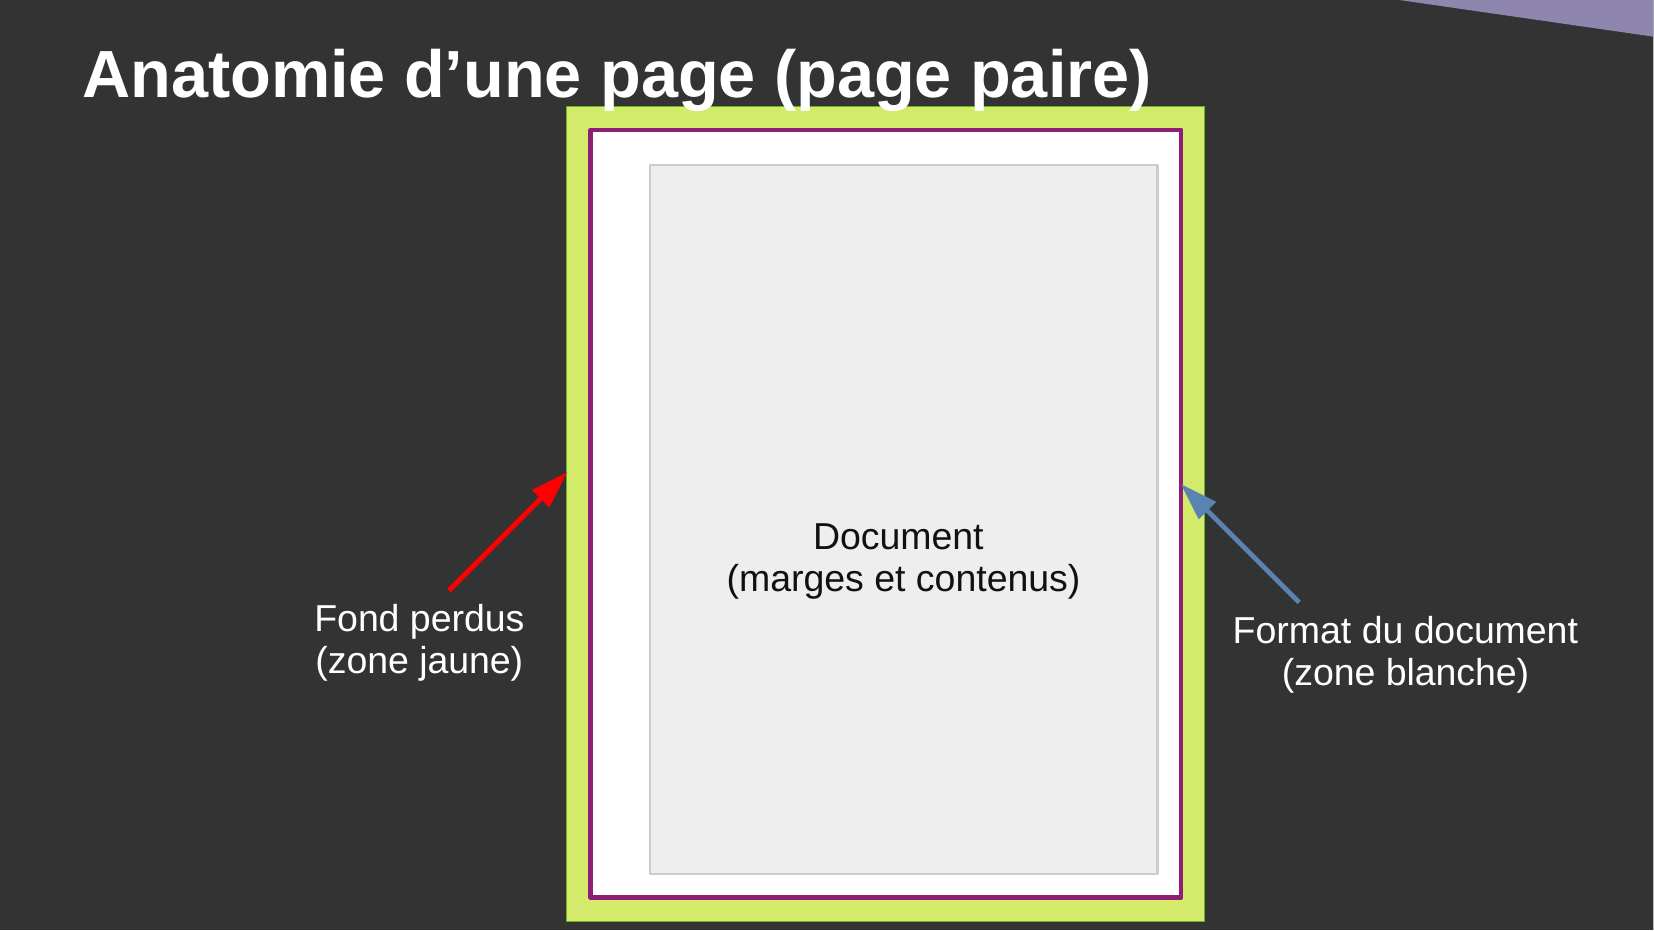

# Anatomie d’une page (page paire)
Document
(marges et contenus)
Fond perdus
(zone jaune)
Format du document
(zone blanche)